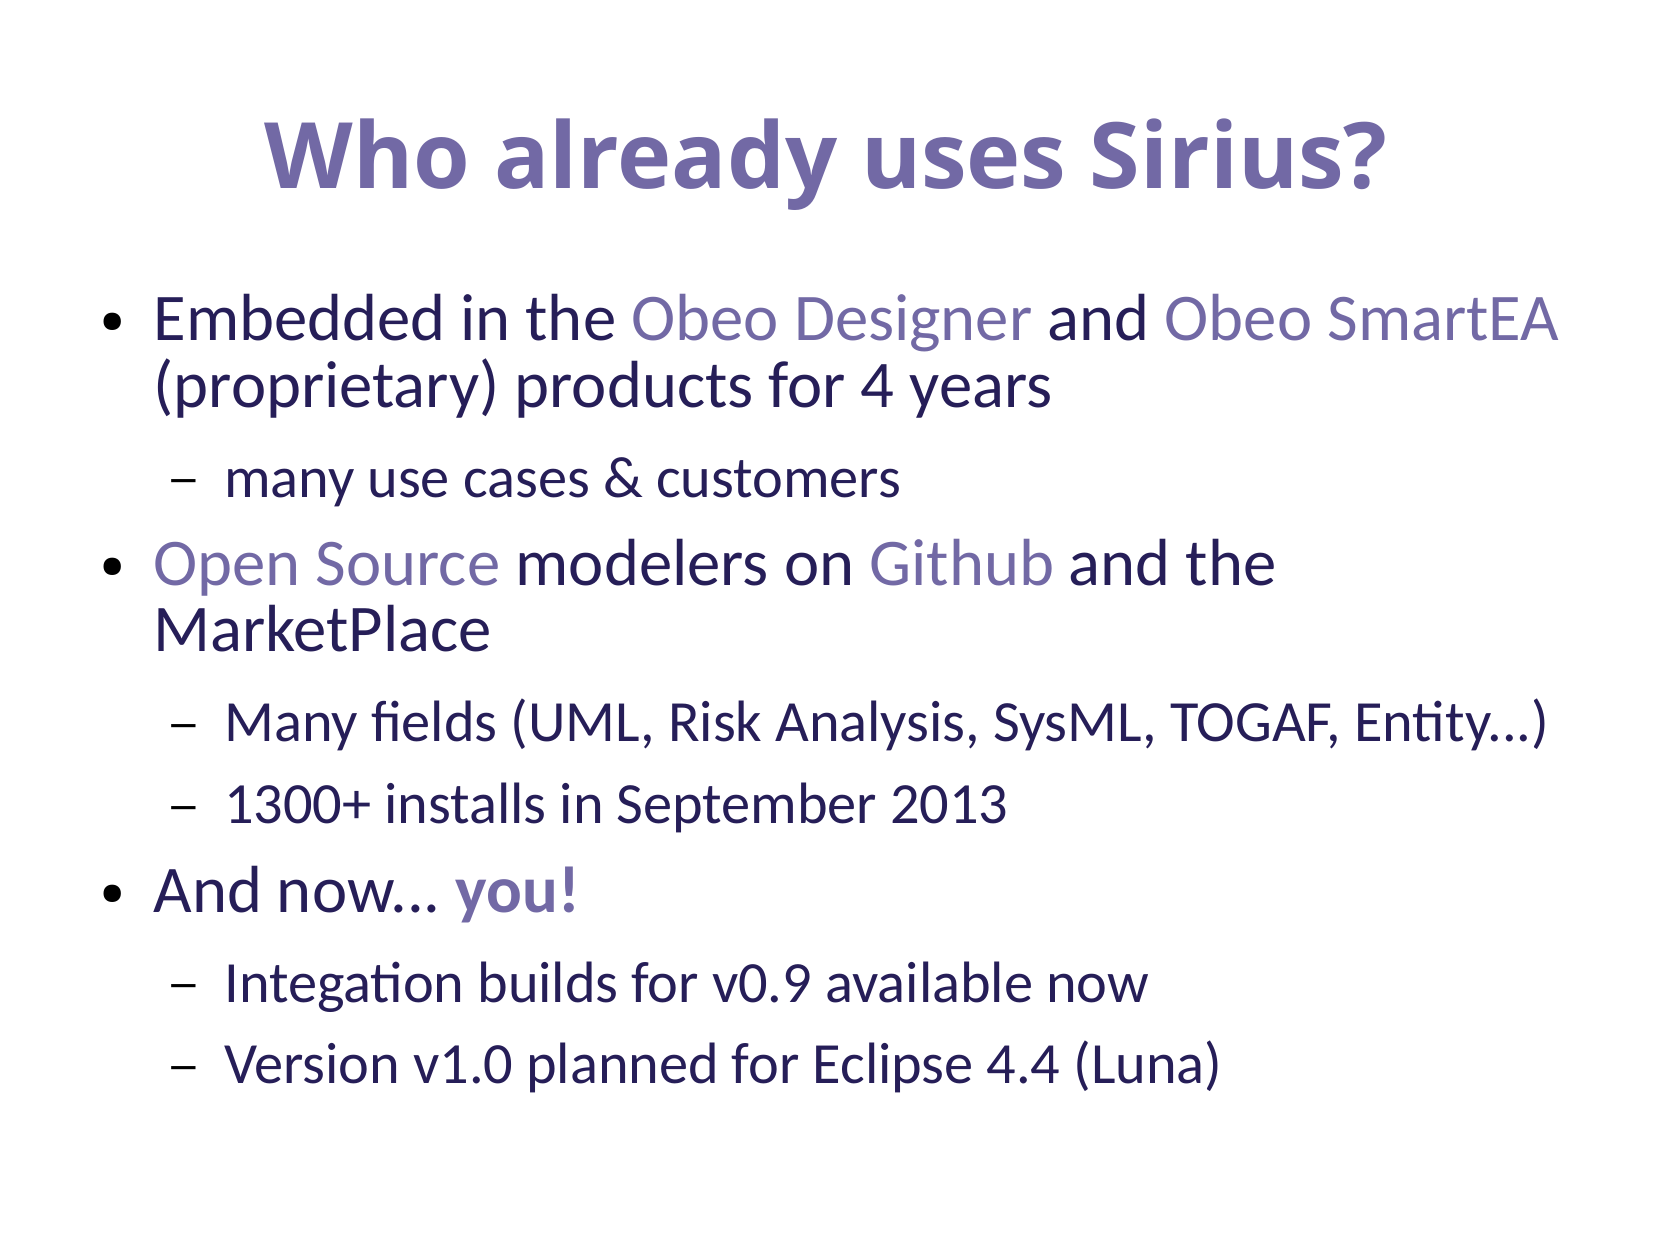

# Who already uses Sirius?
Embedded in the Obeo Designer and Obeo SmartEA (proprietary) products for 4 years
many use cases & customers
Open Source modelers on Github and the MarketPlace
Many fields (UML, Risk Analysis, SysML, TOGAF, Entity...)
1300+ installs in September 2013
And now... you!
Integation builds for v0.9 available now
Version v1.0 planned for Eclipse 4.4 (Luna)